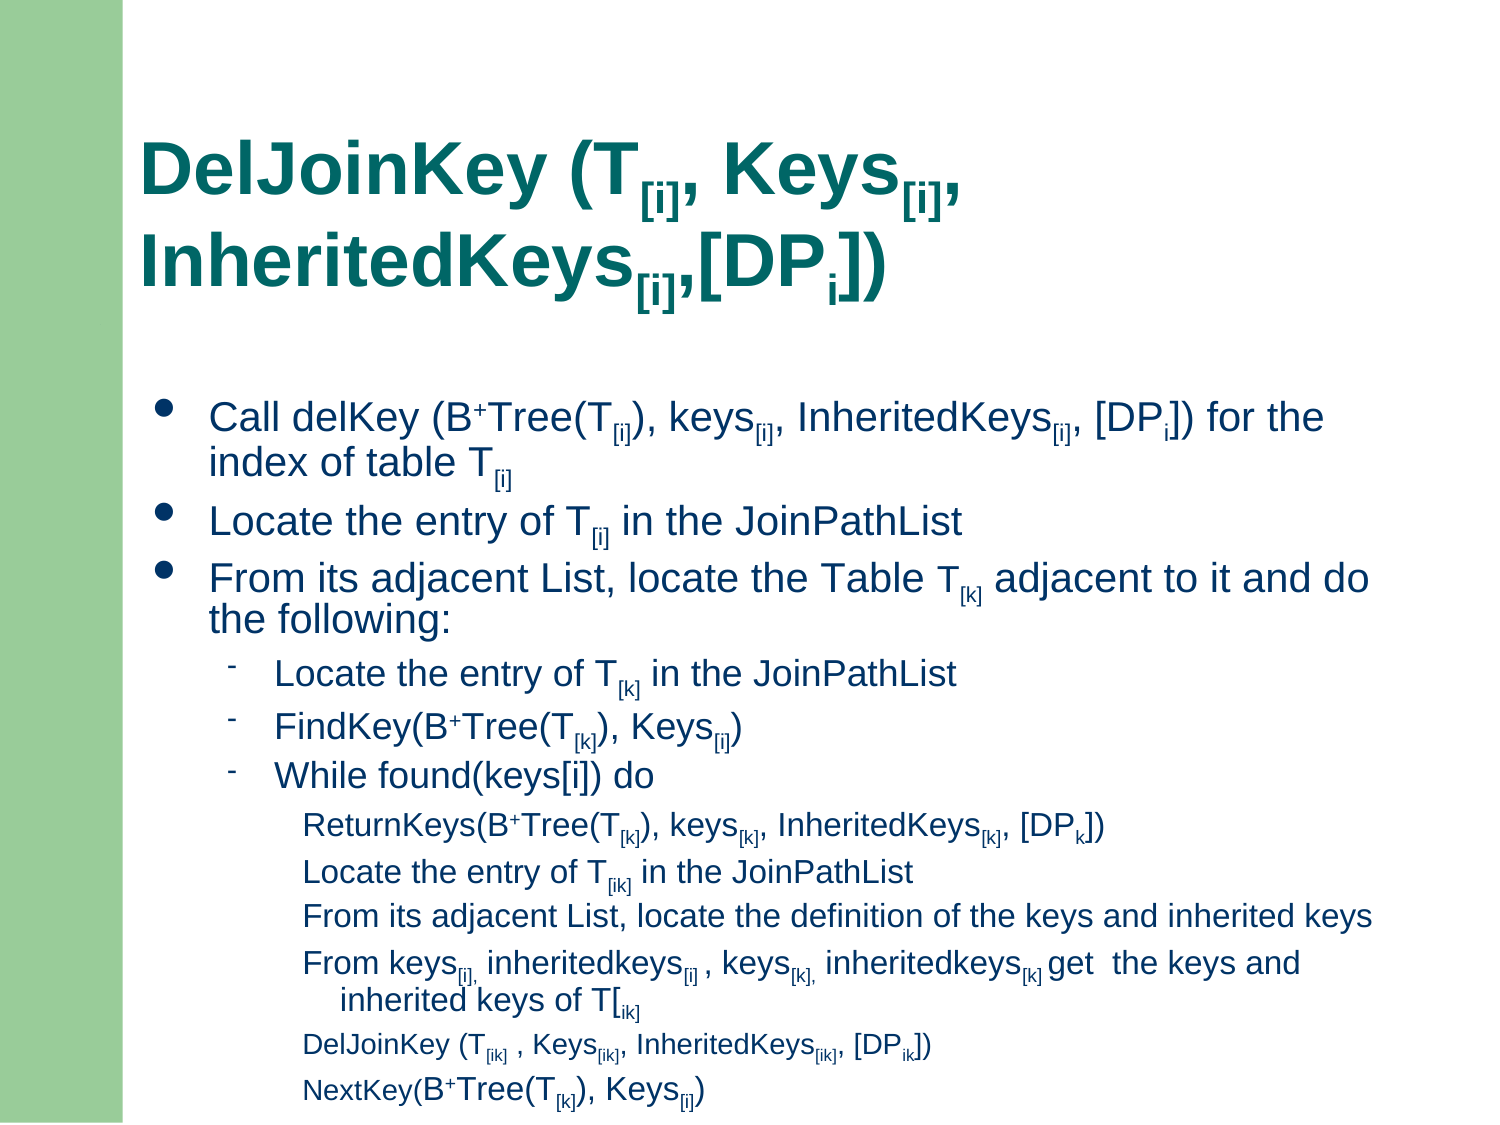

DelJoinKey (T[i], Keys[i], InheritedKeys[i],[DPi])
Call delKey (B+Tree(T[i]), keys[i], InheritedKeys[i], [DPi]) for the index of table T[i]
Locate the entry of T[i] in the JoinPathList
From its adjacent List, locate the Table T[k] adjacent to it and do the following:
Locate the entry of T[k] in the JoinPathList
FindKey(B+Tree(T[k]), Keys[i])
While found(keys[i]) do
ReturnKeys(B+Tree(T[k]), keys[k], InheritedKeys[k], [DPk])
Locate the entry of T[ik] in the JoinPathList
From its adjacent List, locate the definition of the keys and inherited keys
From keys[i], inheritedkeys[i] , keys[k], inheritedkeys[k] get the keys and inherited keys of T[ik]
DelJoinKey (T[ik] , Keys[ik], InheritedKeys[ik], [DPik])
NextKey(B+Tree(T[k]), Keys[i])